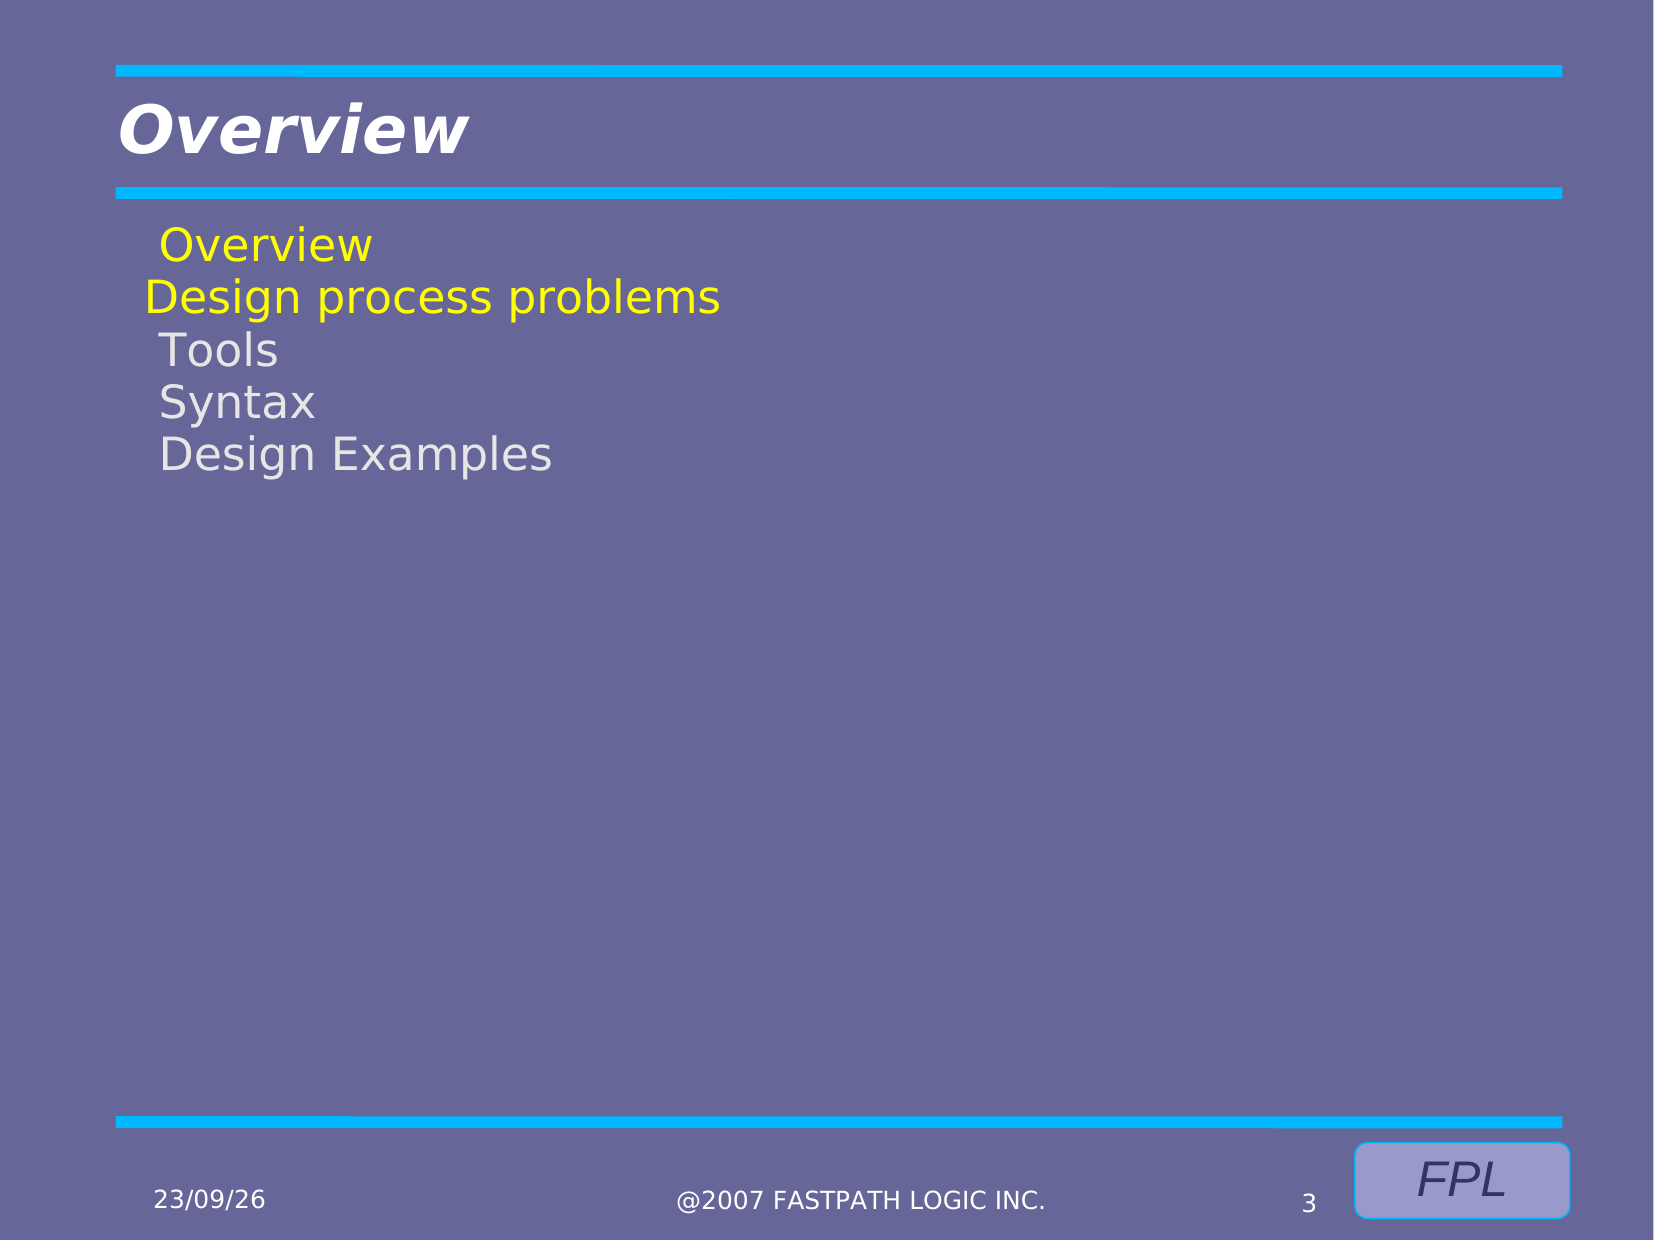

# Overview
 Overview
Design process problems
 Tools
 Syntax
 Design Examples
3